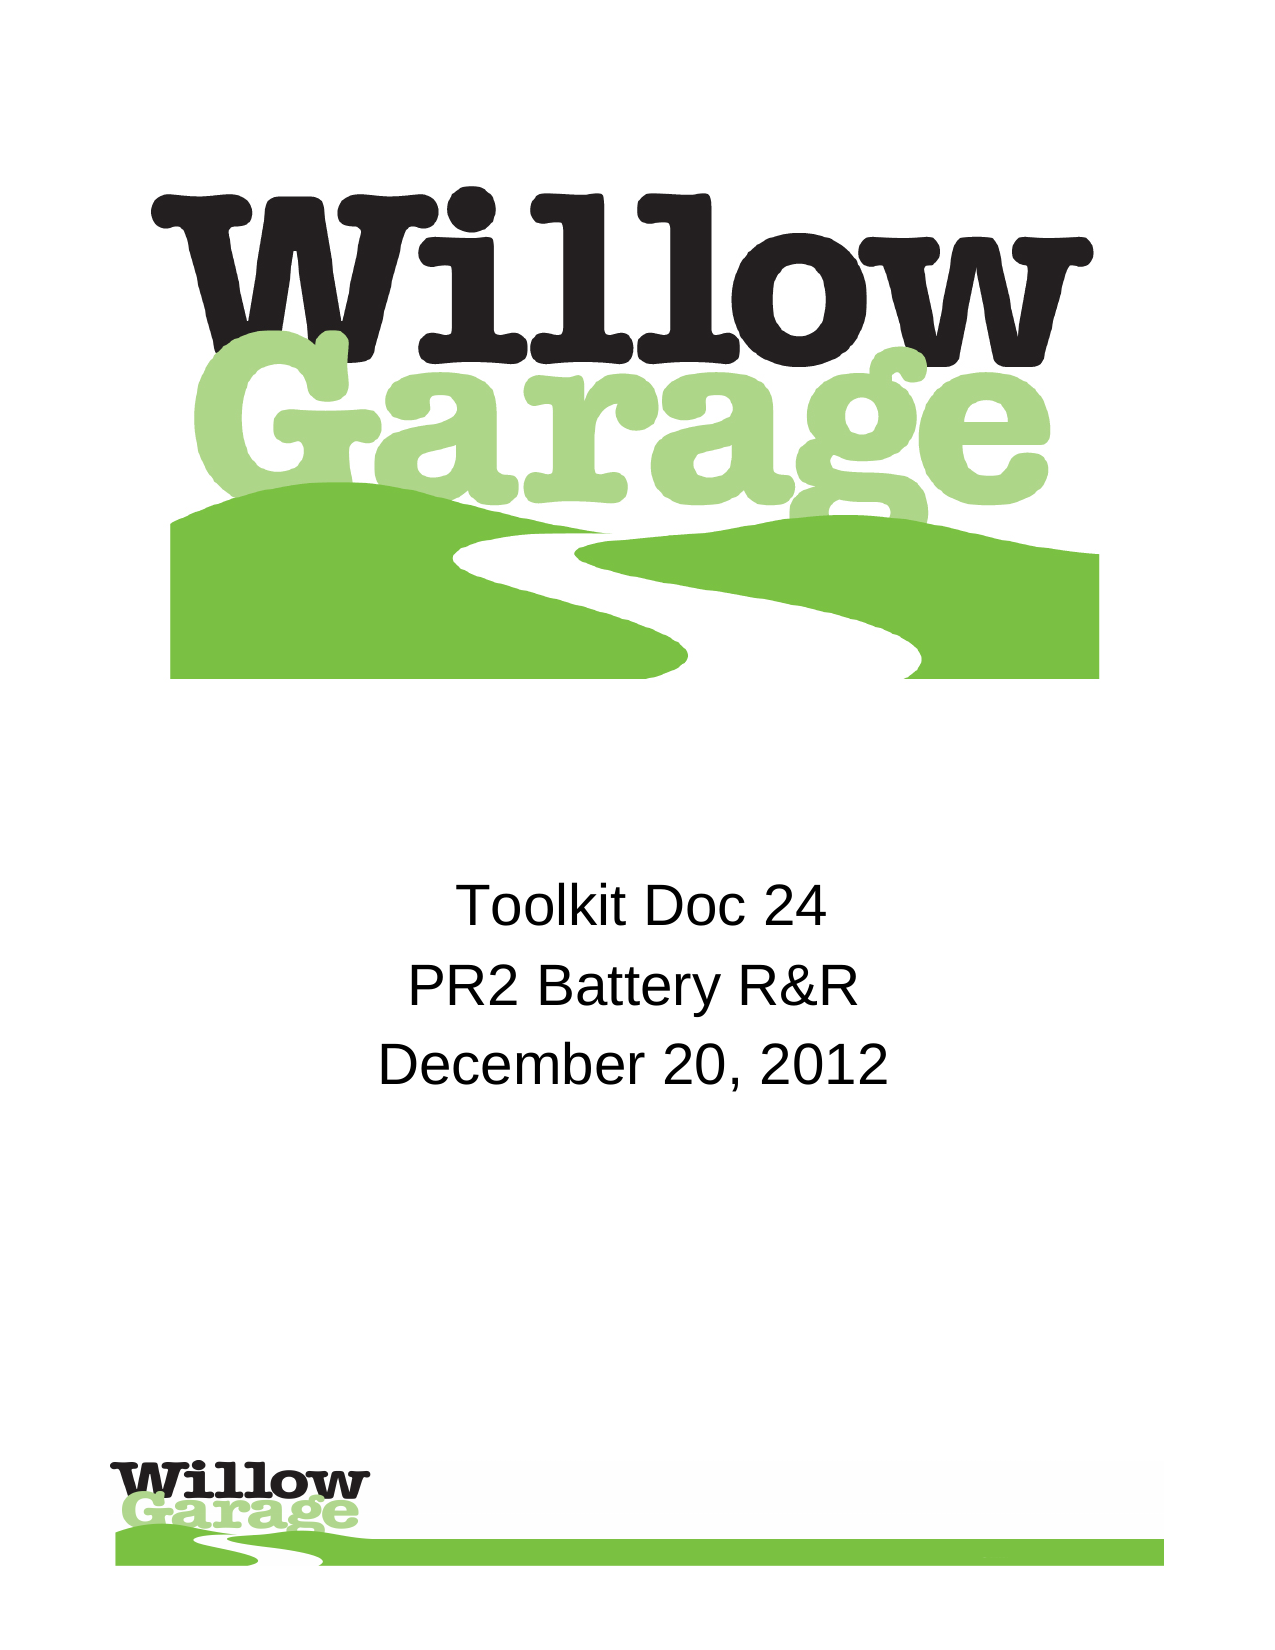

# Toolkit Doc 24
PR2 Battery R&R
December 20, 2012